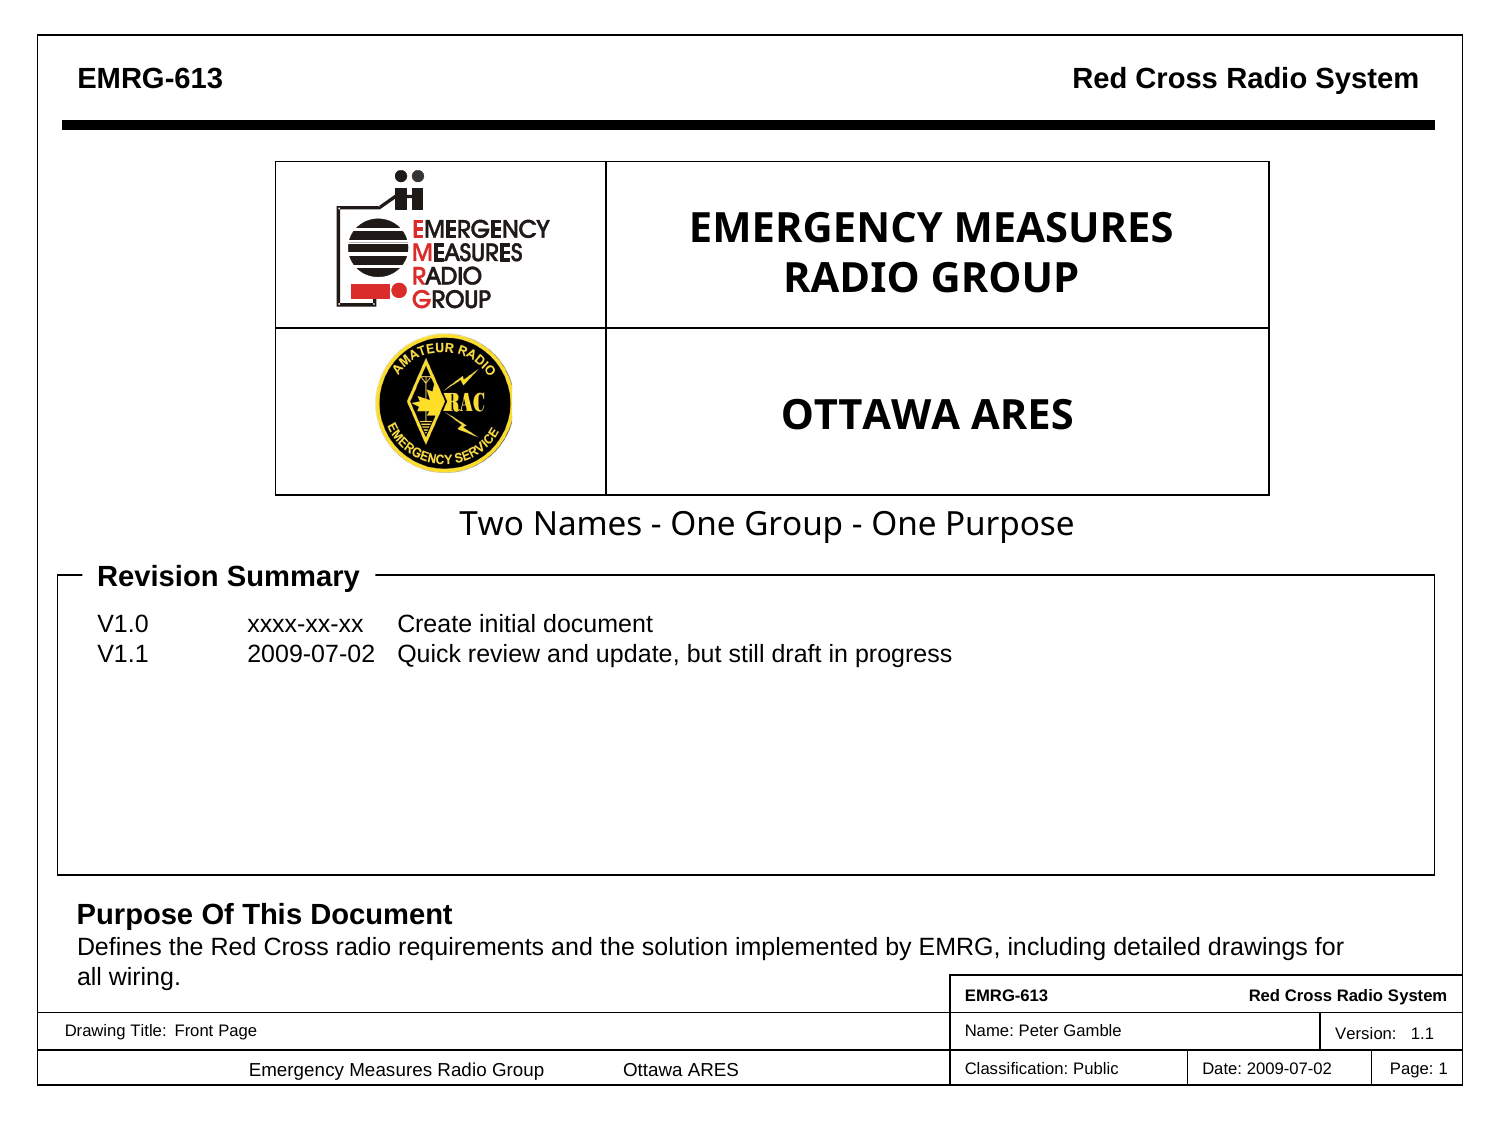

EMRG-613
Red Cross Radio System
EMERGENCY MEASURES RADIO GROUP
OTTAWA ARES
Two Names - One Group - One Purpose
Revision Summary
V1.0	xxxx-xx-xx	Create initial document
V1.1	2009-07-02	Quick review and update, but still draft in progress
Purpose Of This Document
Defines the Red Cross radio requirements and the solution implemented by EMRG, including detailed drawings for all wiring.
Front Page
Emergency Measures Radio Group Ottawa ARES
Page: